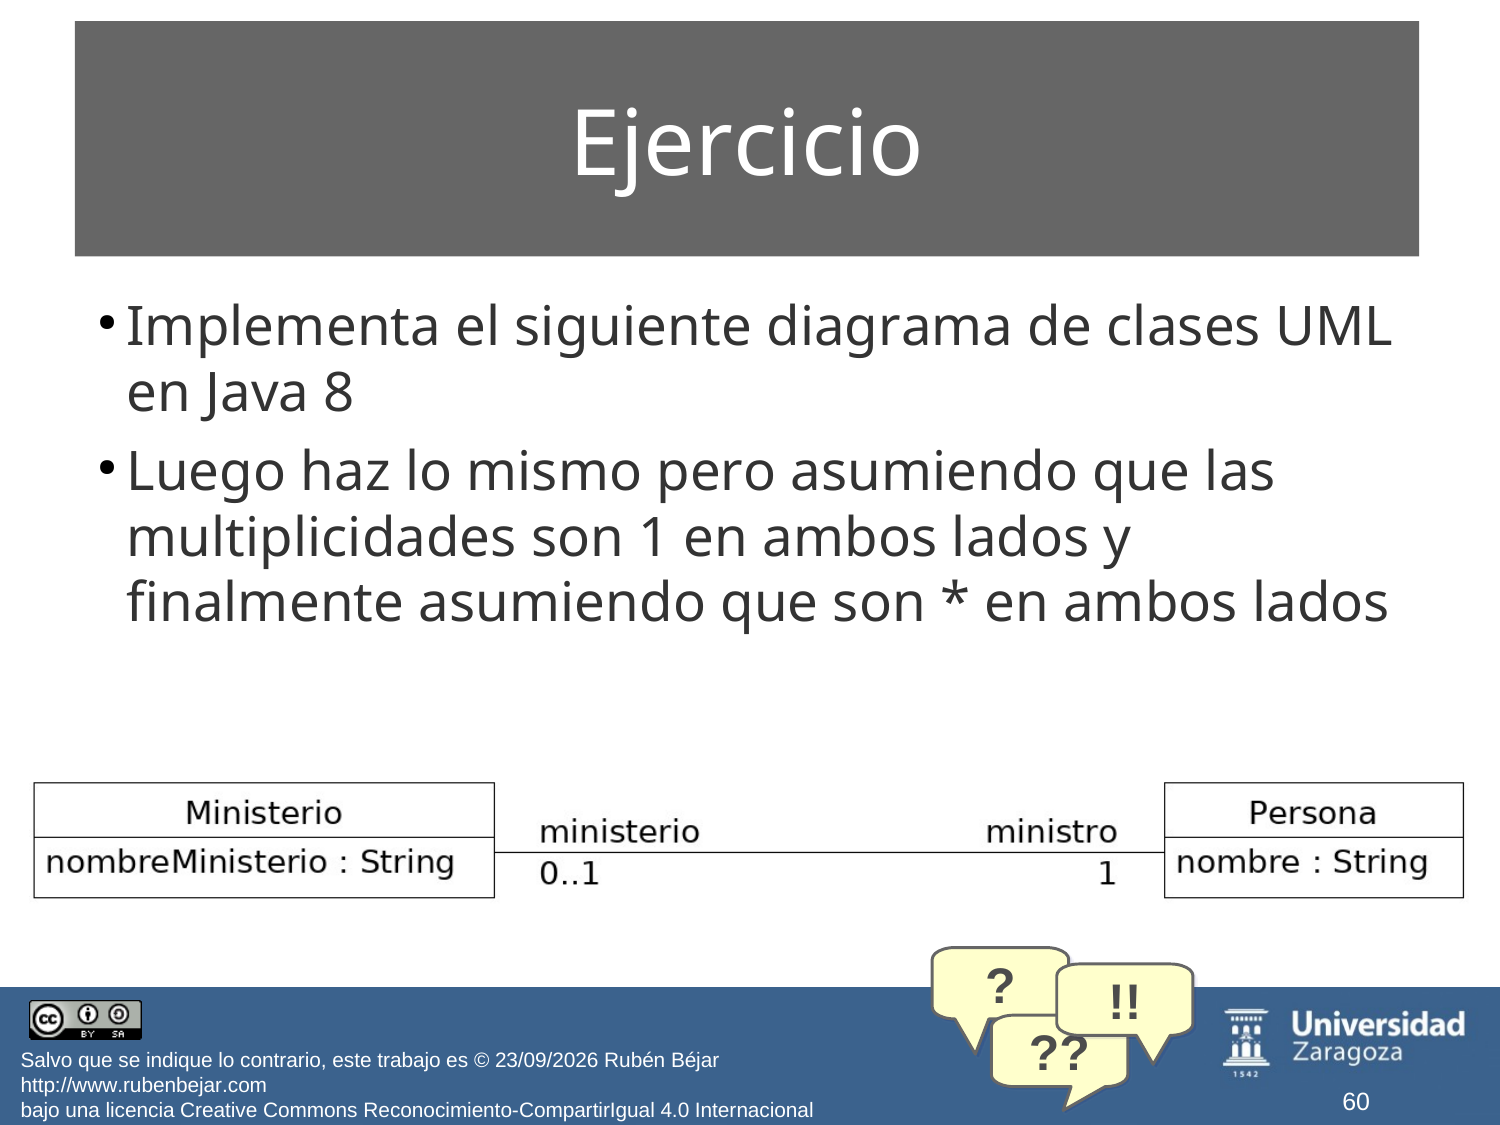

# Ejercicio
Implementa el siguiente diagrama de clases UML en Java 8
Luego haz lo mismo pero asumiendo que las multiplicidades son 1 en ambos lados y finalmente asumiendo que son * en ambos lados
?
!!
??